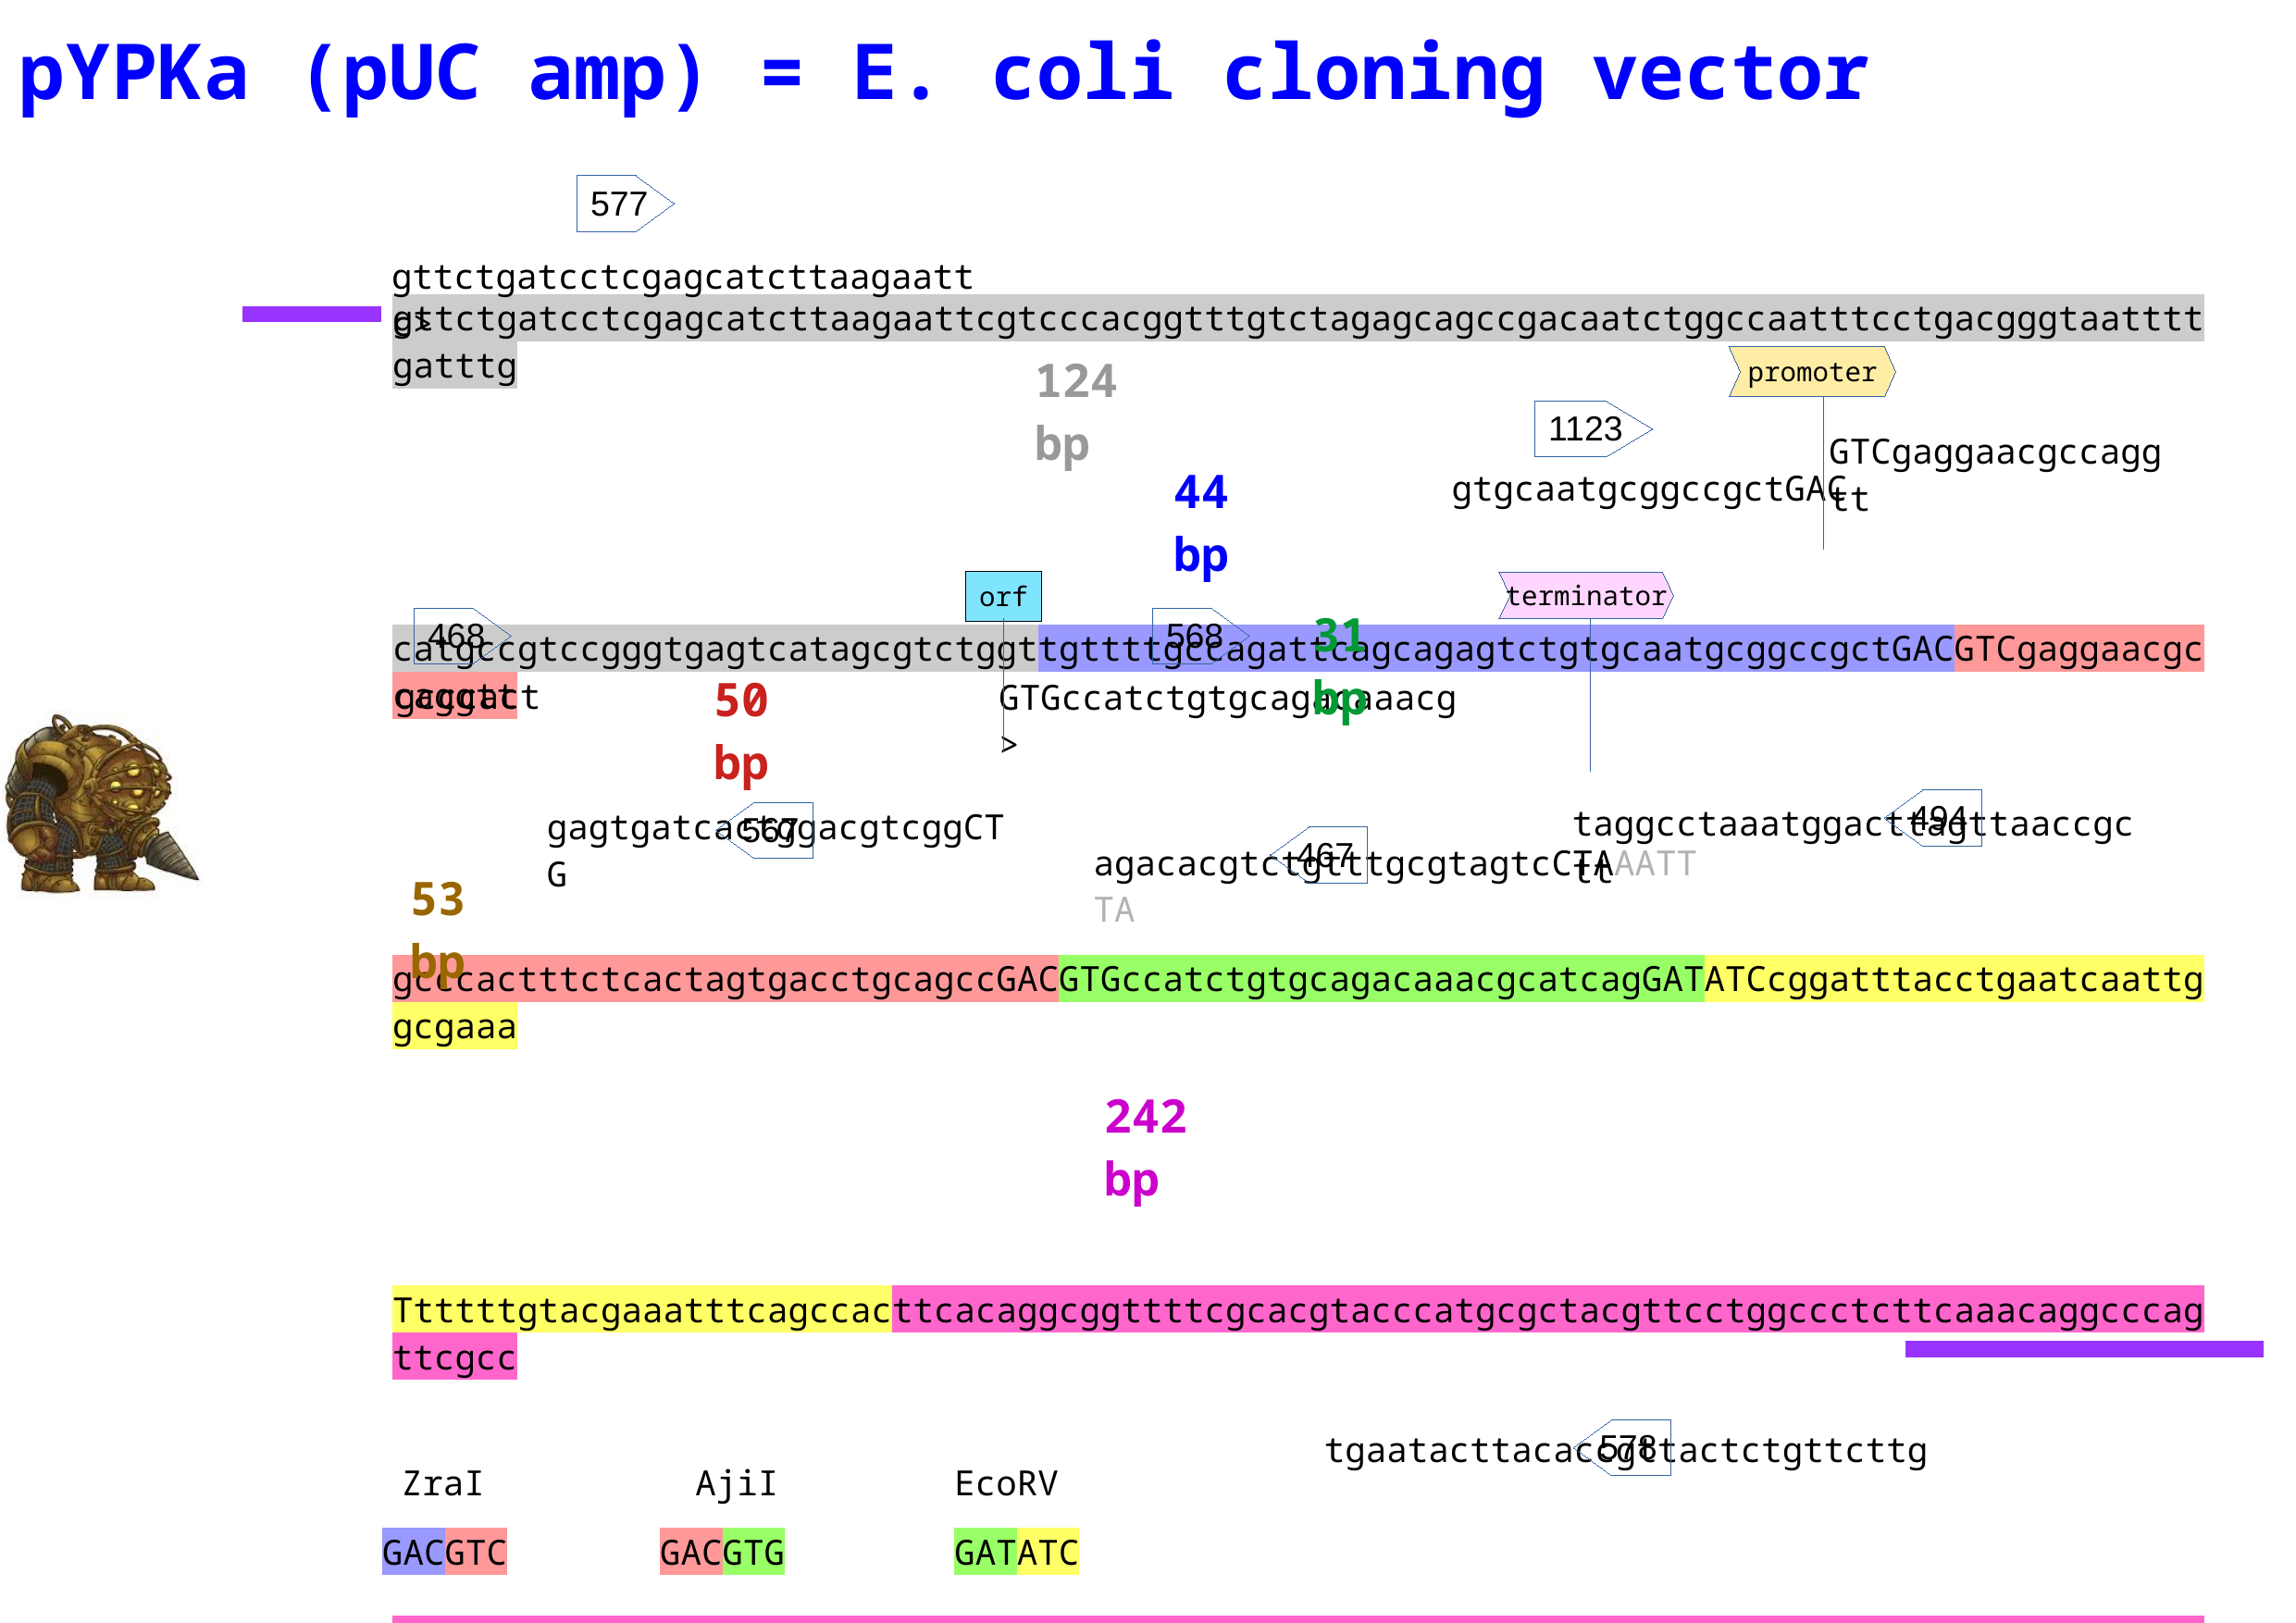

pYPKa (pUC amp) = E. coli cloning vector
577
gttctgatcctcgagcatcttaagaattc>
gttctgatcctcgagcatcttaagaattcgtcccacggtttgtctagagcagccgacaatctggccaatttcctgacgggtaattttgatttg
catgccgtccgggtgagtcatagcgtctggttgttttgccagattcagcagagtctgtgcaatgcggccgctGACGTCgaggaacgccaggtt
gcccactttctcactagtgacctgcagccGACGTGccatctgtgcagacaaacgcatcagGATATCcggatttacctgaatcaattggcgaaa
Ttttttgtacgaaatttcagccacttcacaggcggttttcgcacgtacccatgcgctacgttcctggccctcttcaaacaggcccagttcgcc
aataaaatcaccctgattcagataggagaggatcatttctttaccctcttcgtctttgatcagcactgccacagagcctttaacgatgtagta
cagcgtttccgctttttcaccctggtgaataagcgtgctcttggatgggtacttatgaatgtggcaatgagacaagaac
124 bp
promoter
1123
GTCgaggaacgccaggtt
44 bp
gtgcaatgcggccgctGAC
orf
terminator
31 bp
468
568
50 bp
 gcccact
GTGccatctgtgcagacaaacg>
 taggcctaaatggacttagttaaccgctt
 gagtgatcactggacgtcggCTG
 agacacgtctgtttgcgtagtcCTAAATTTA
494
567
467
53 bp
242 bp
 tgaatacttacaccgttactctgttcttg
578
ZraI
AjiI
EcoRV
GACGTC
GACGTG
GATATC